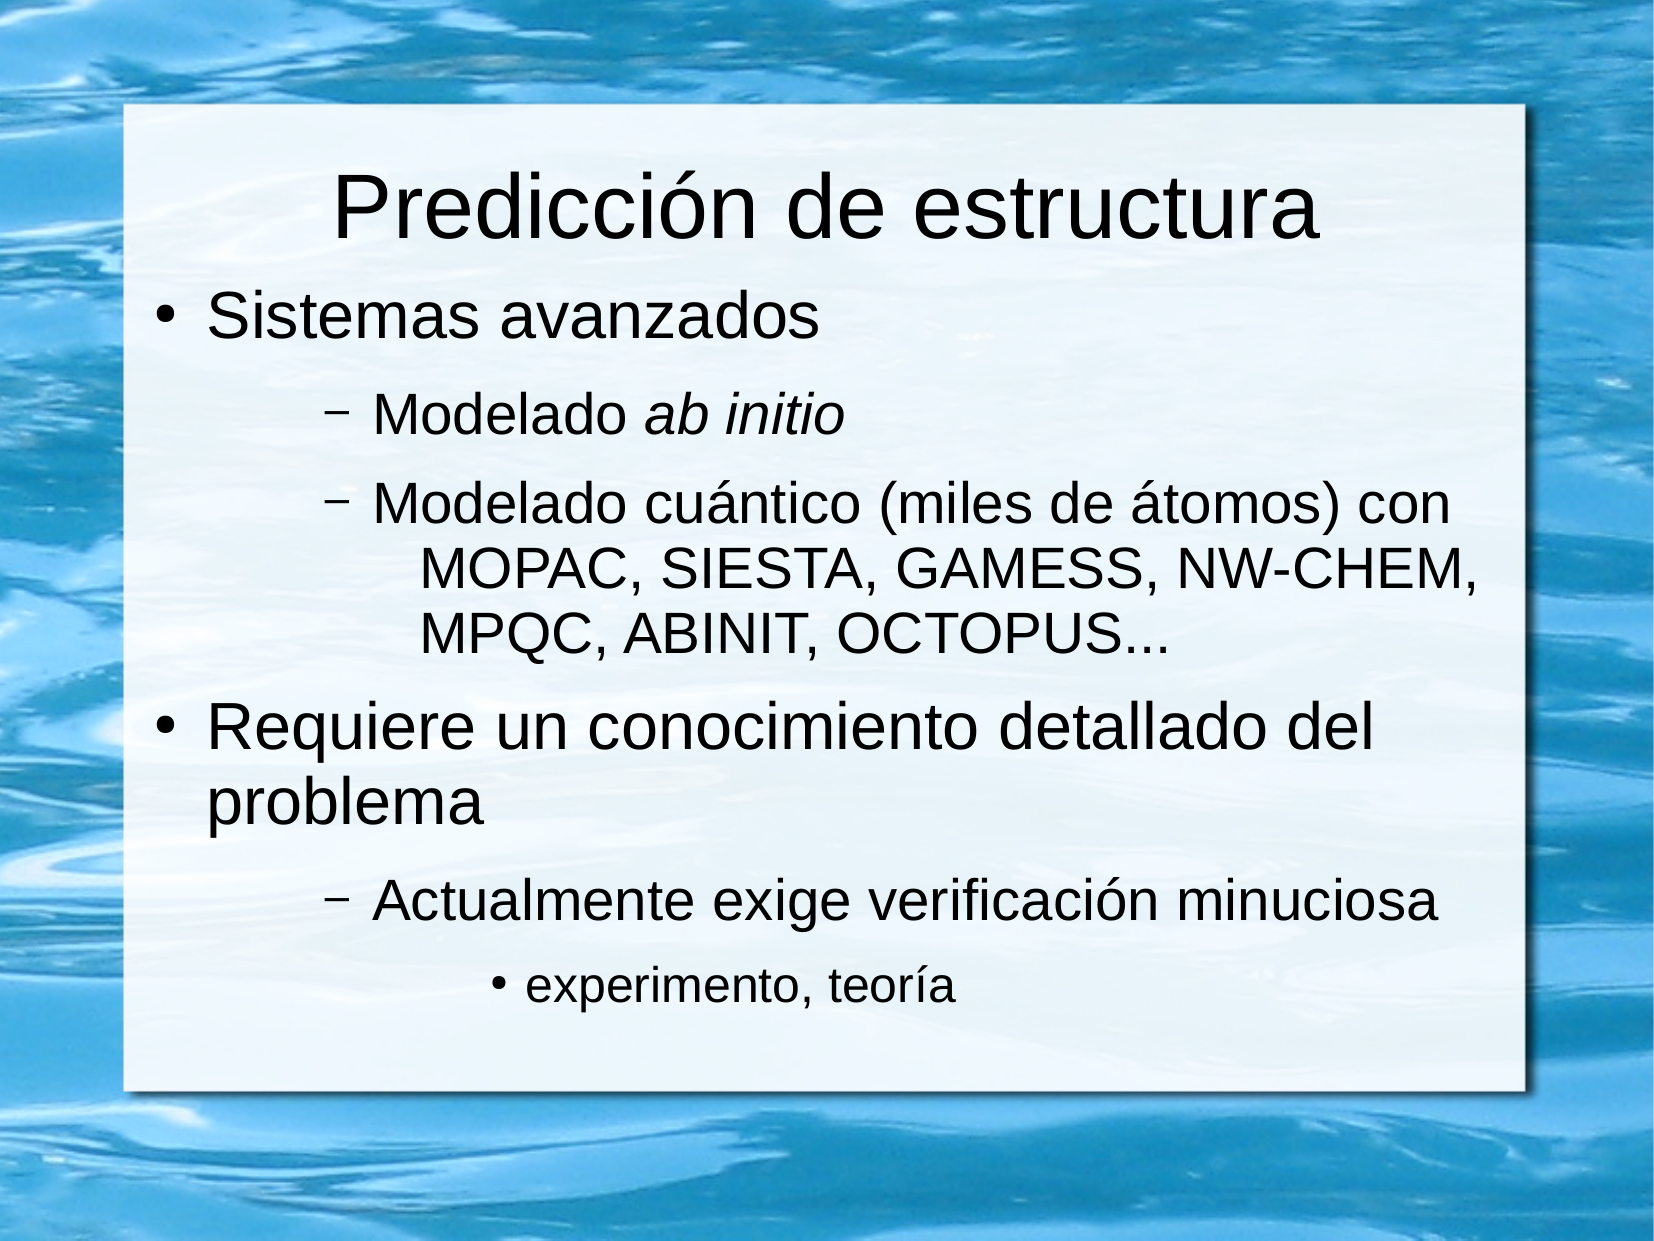

# Predicción de estructura
Sistemas avanzados
Modelado ab initio
Modelado cuántico (miles de átomos) con MOPAC, SIESTA, GAMESS, NW-CHEM, MPQC, ABINIT, OCTOPUS...
Requiere un conocimiento detallado del problema
Actualmente exige verificación minuciosa
experimento, teoría